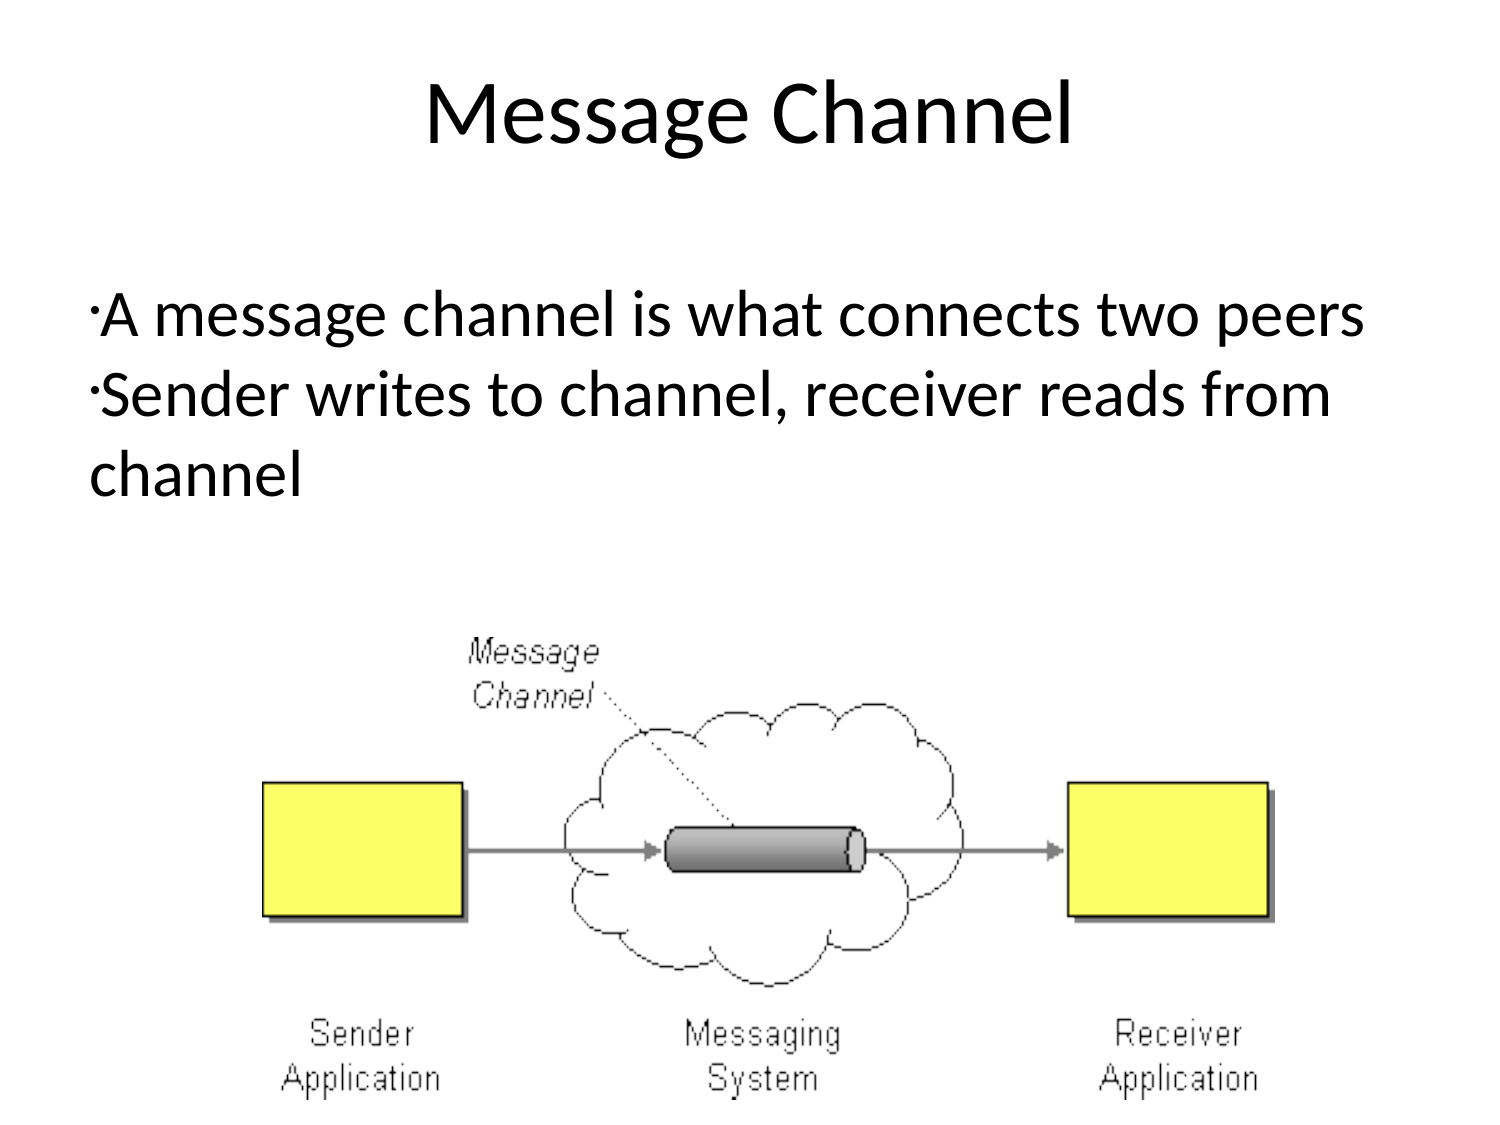

Message Channel
A message channel is what connects two peers
Sender writes to channel, receiver reads from channel